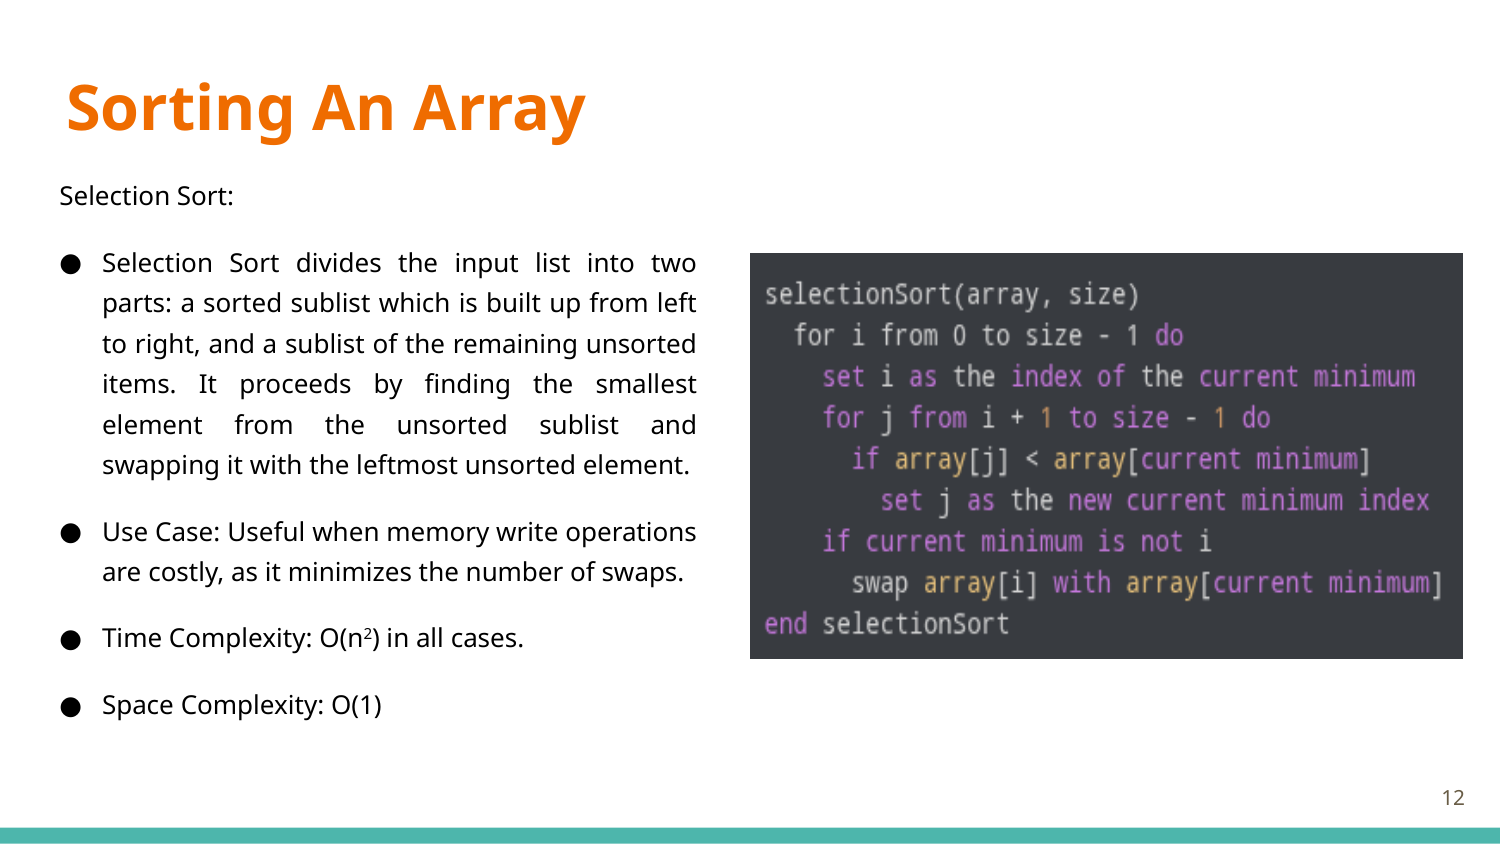

# Sorting An Array
Selection Sort:
Selection Sort divides the input list into two parts: a sorted sublist which is built up from left to right, and a sublist of the remaining unsorted items. It proceeds by finding the smallest element from the unsorted sublist and swapping it with the leftmost unsorted element.
Use Case: Useful when memory write operations are costly, as it minimizes the number of swaps.
Time Complexity: O(n2) in all cases.
Space Complexity: O(1)